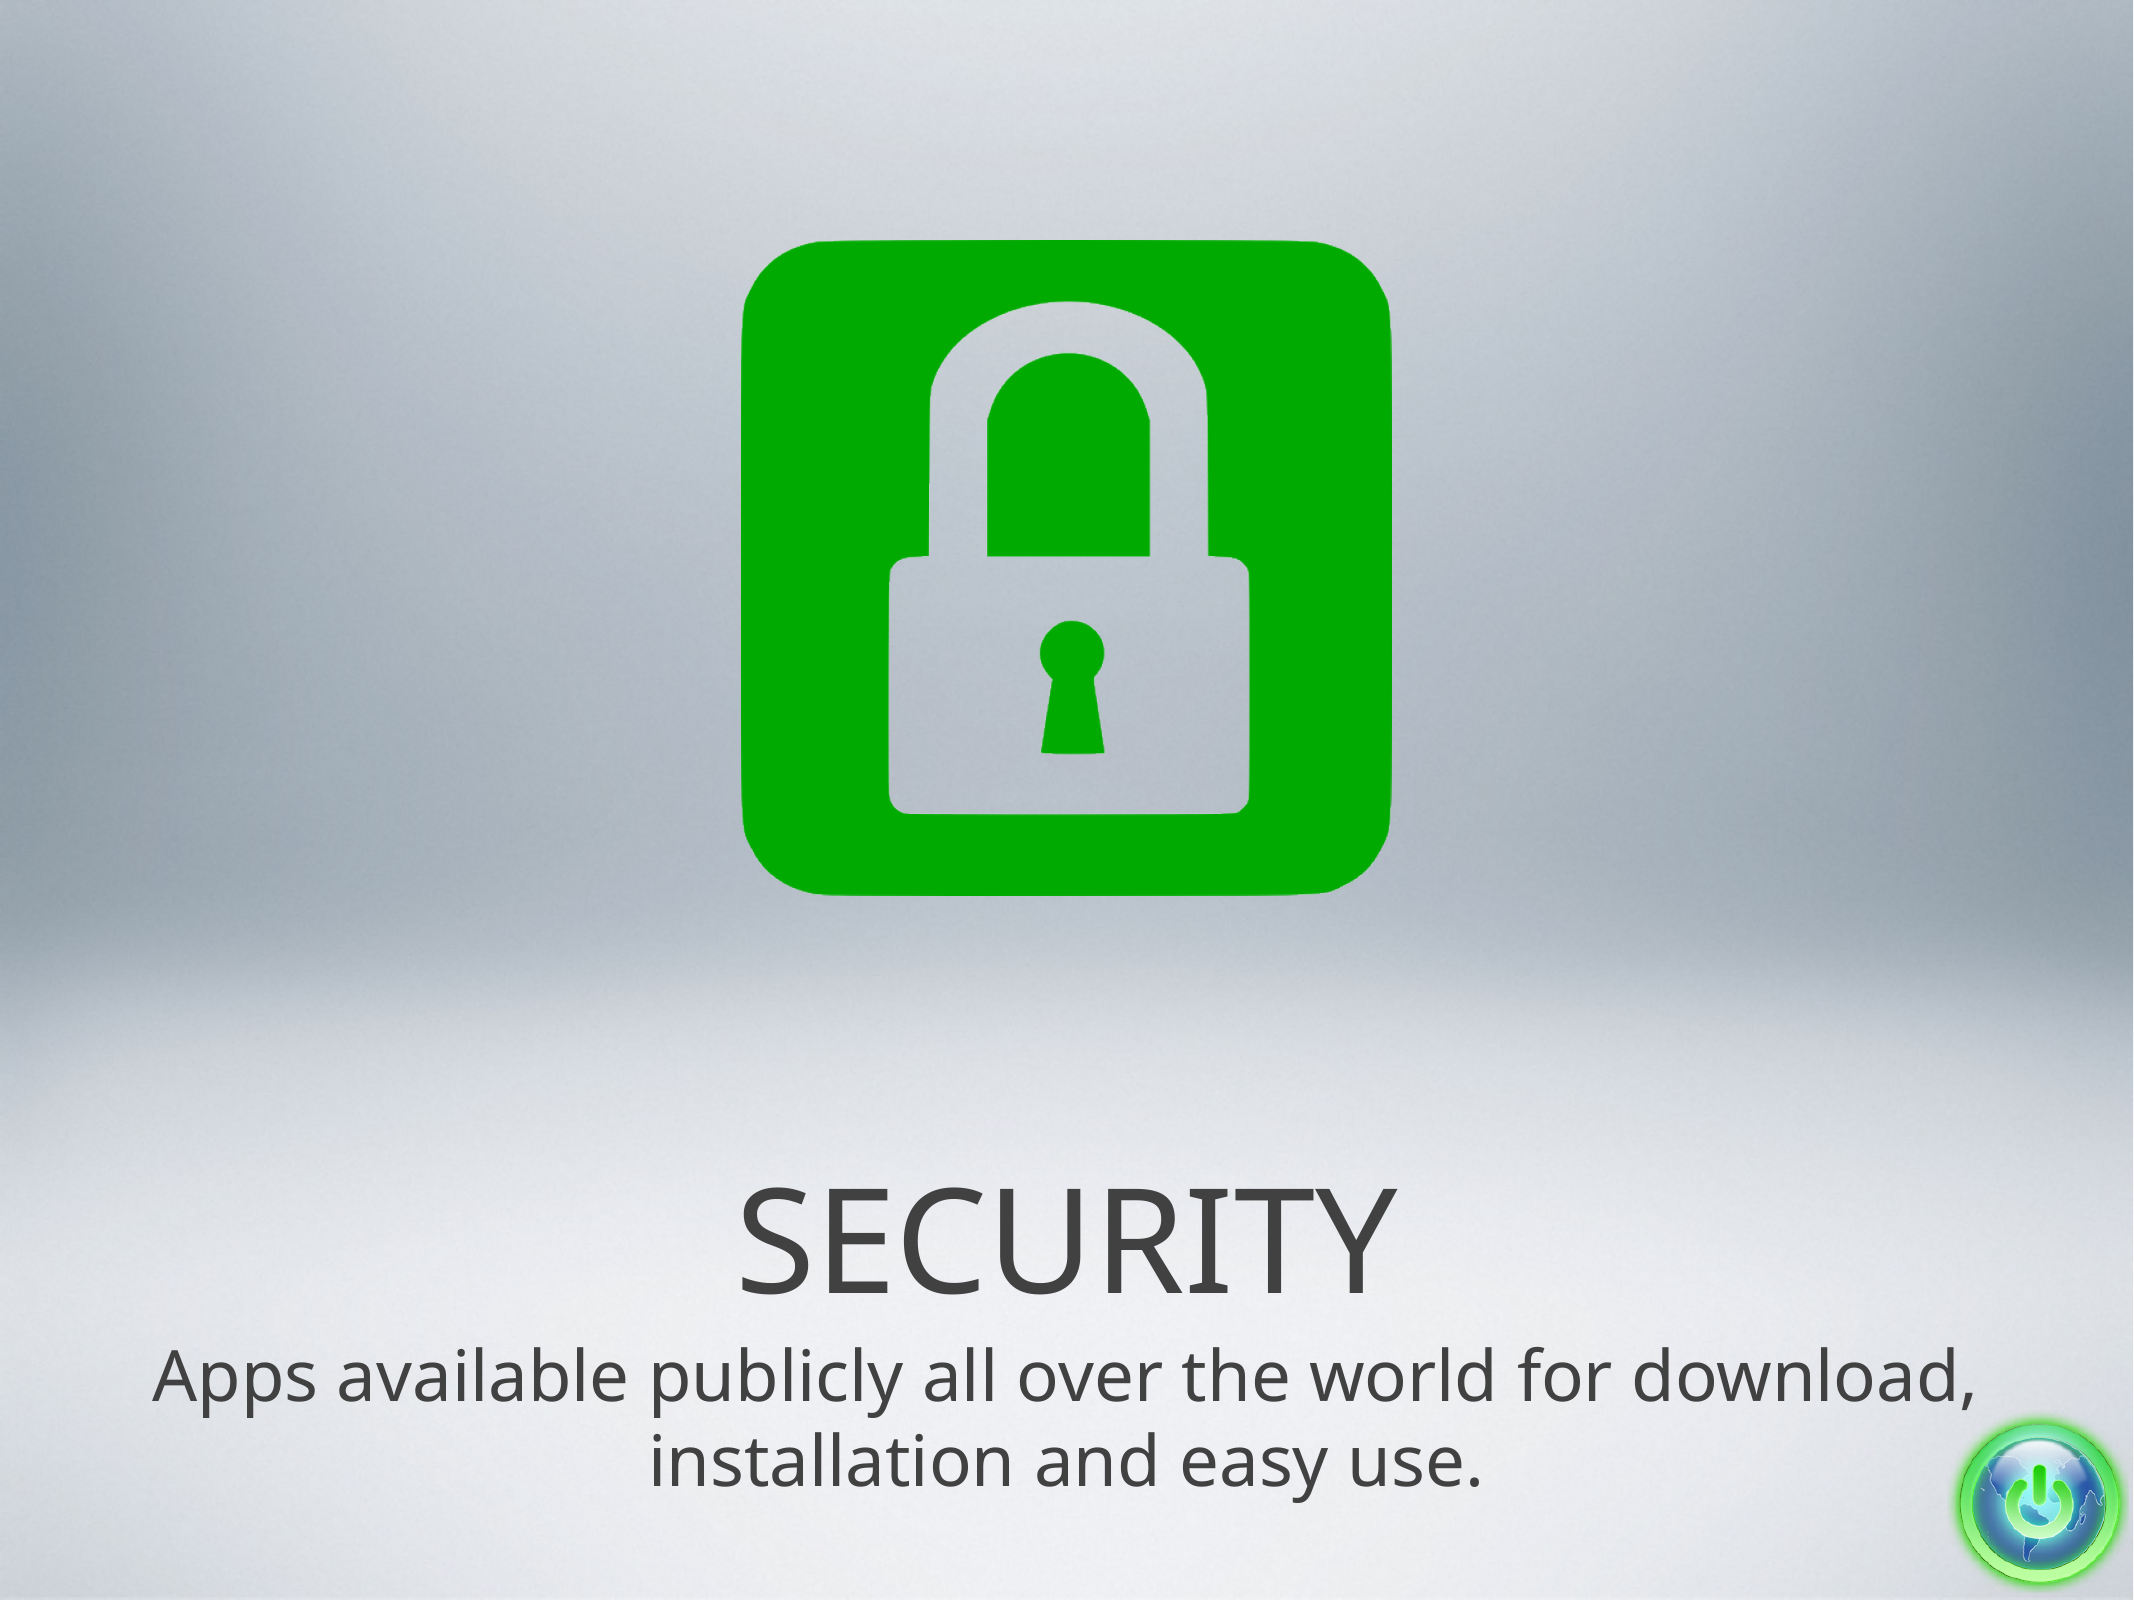

# SECURITY
Apps available publicly all over the world for download, installation and easy use.